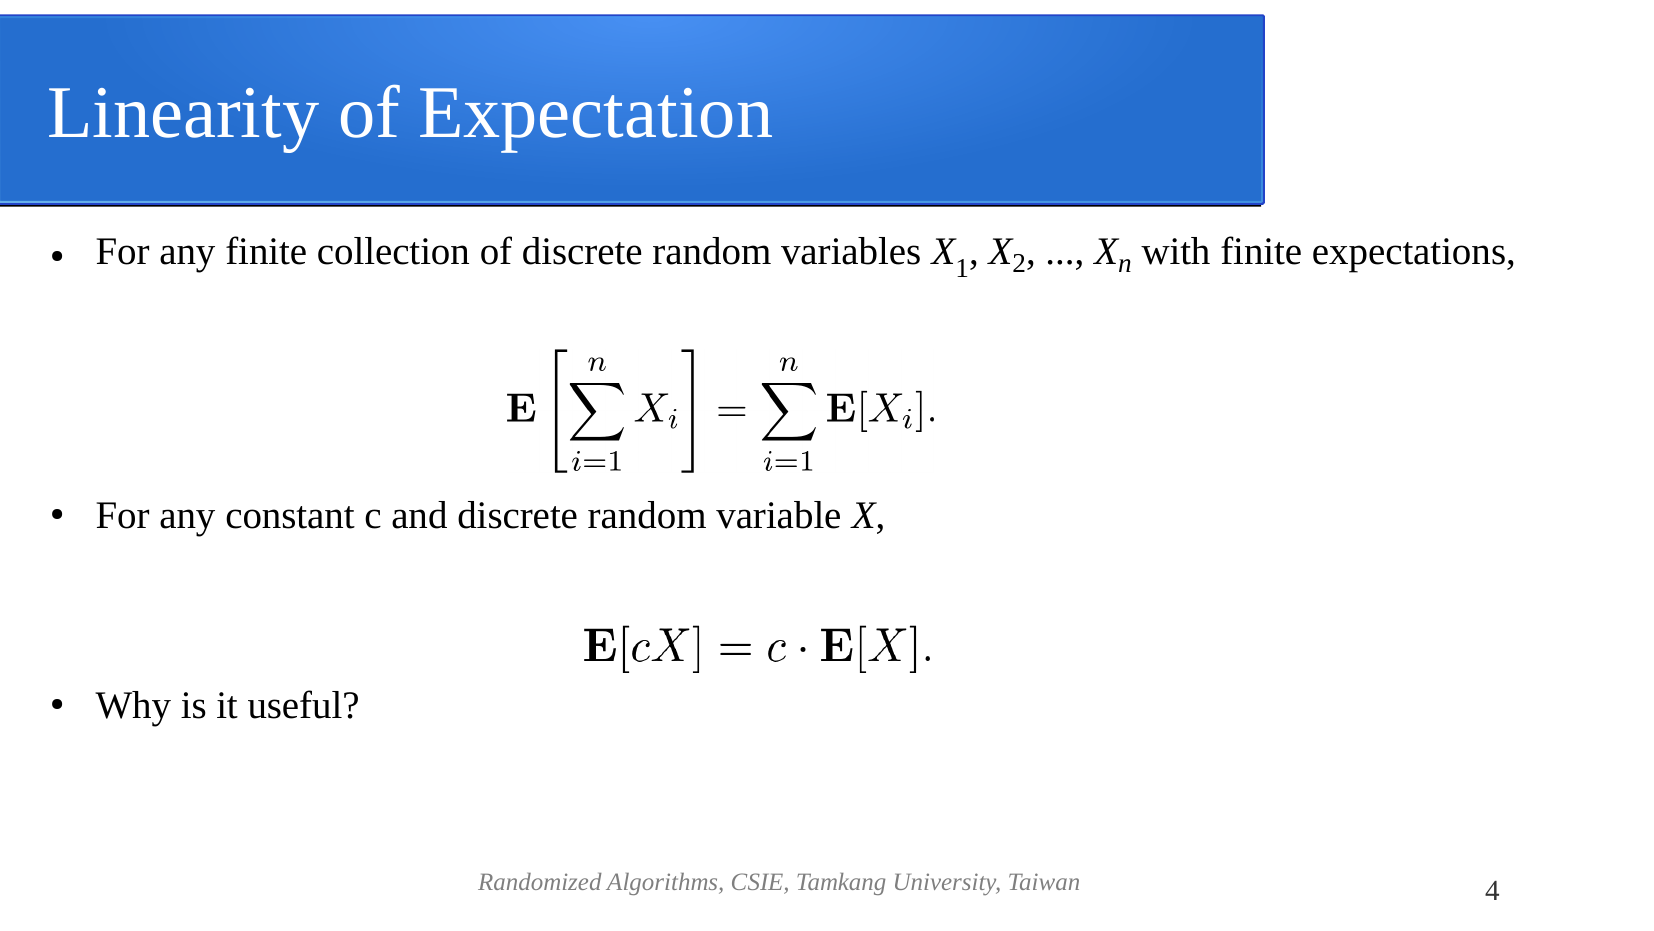

# Linearity of Expectation
For any finite collection of discrete random variables X1, X2, ..., Xn with finite expectations,
For any constant c and discrete random variable X,
Why is it useful?
Randomized Algorithms, CSIE, Tamkang University, Taiwan
4